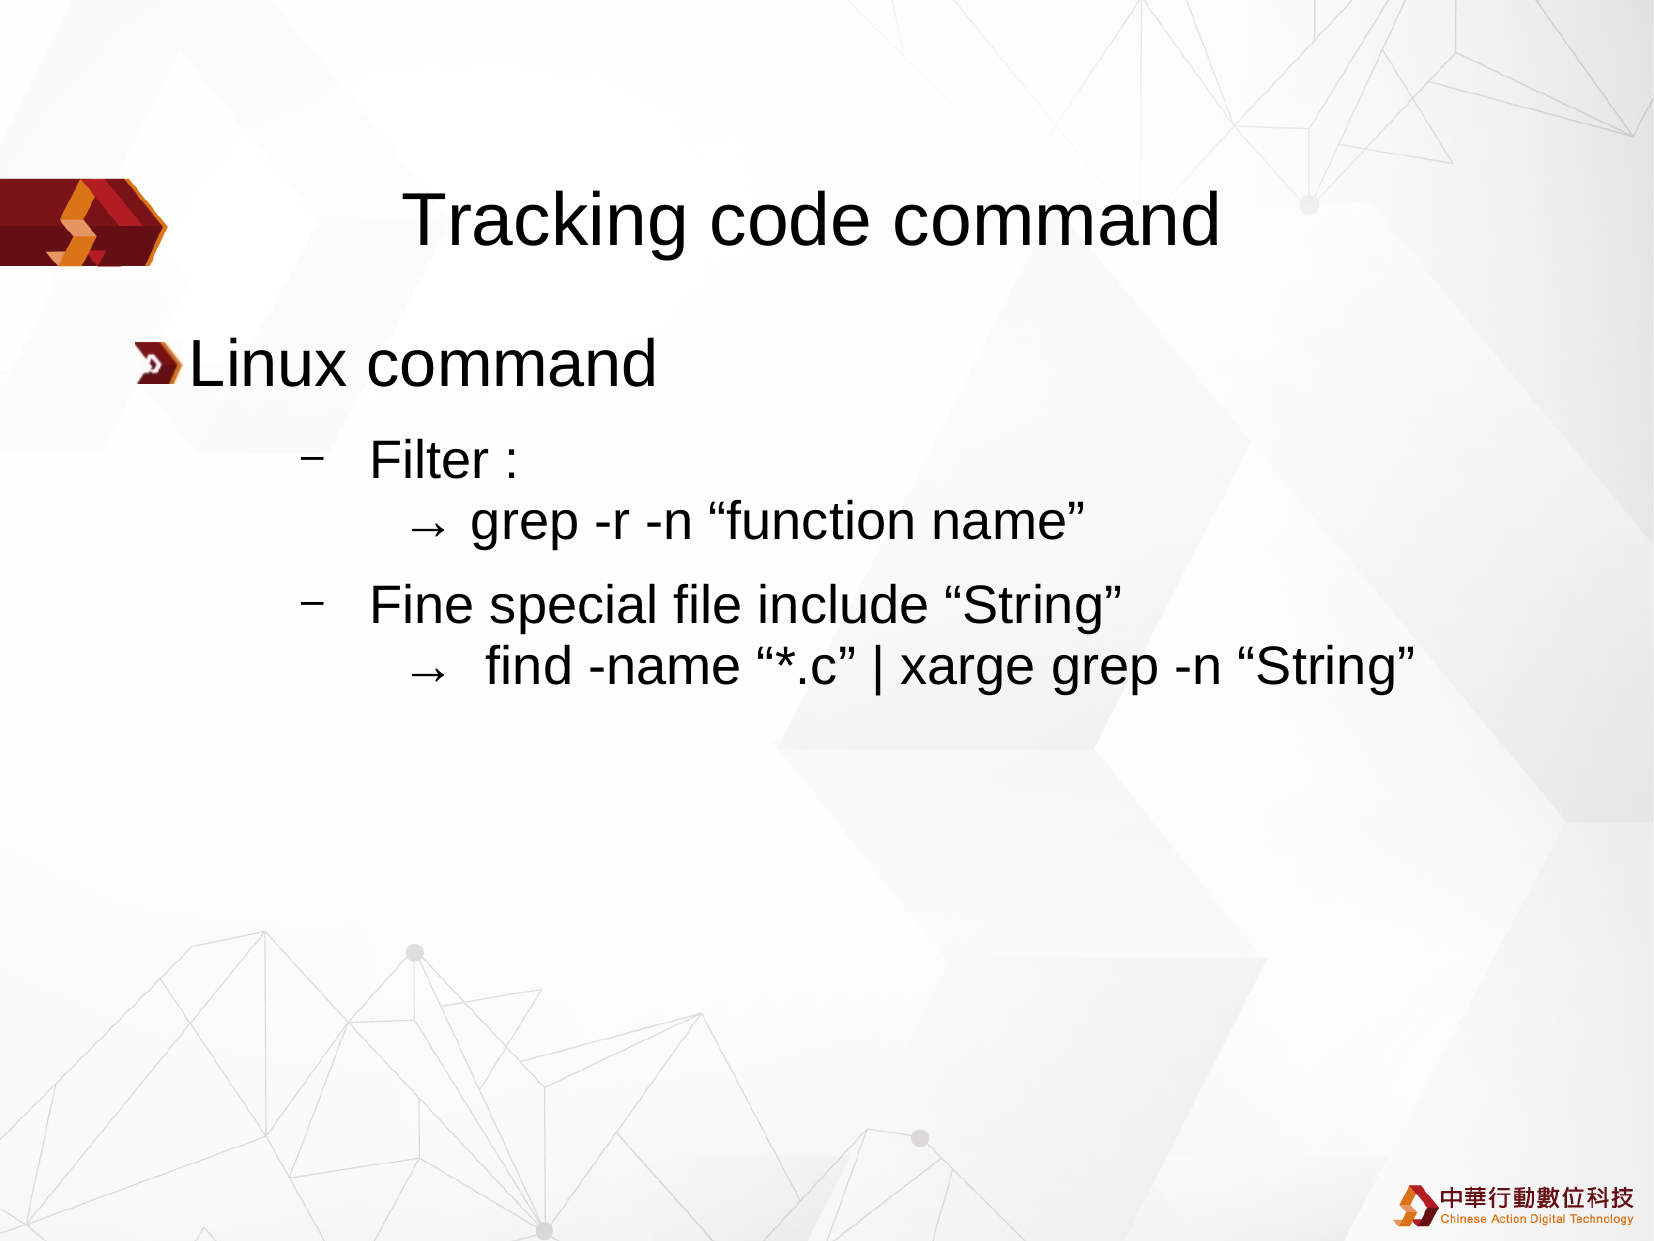

# Tracking code command
Linux command
 Filter :
→ grep -r -n “function name”
 Fine special file include “String”
→ find -name “*.c” | xarge grep -n “String”